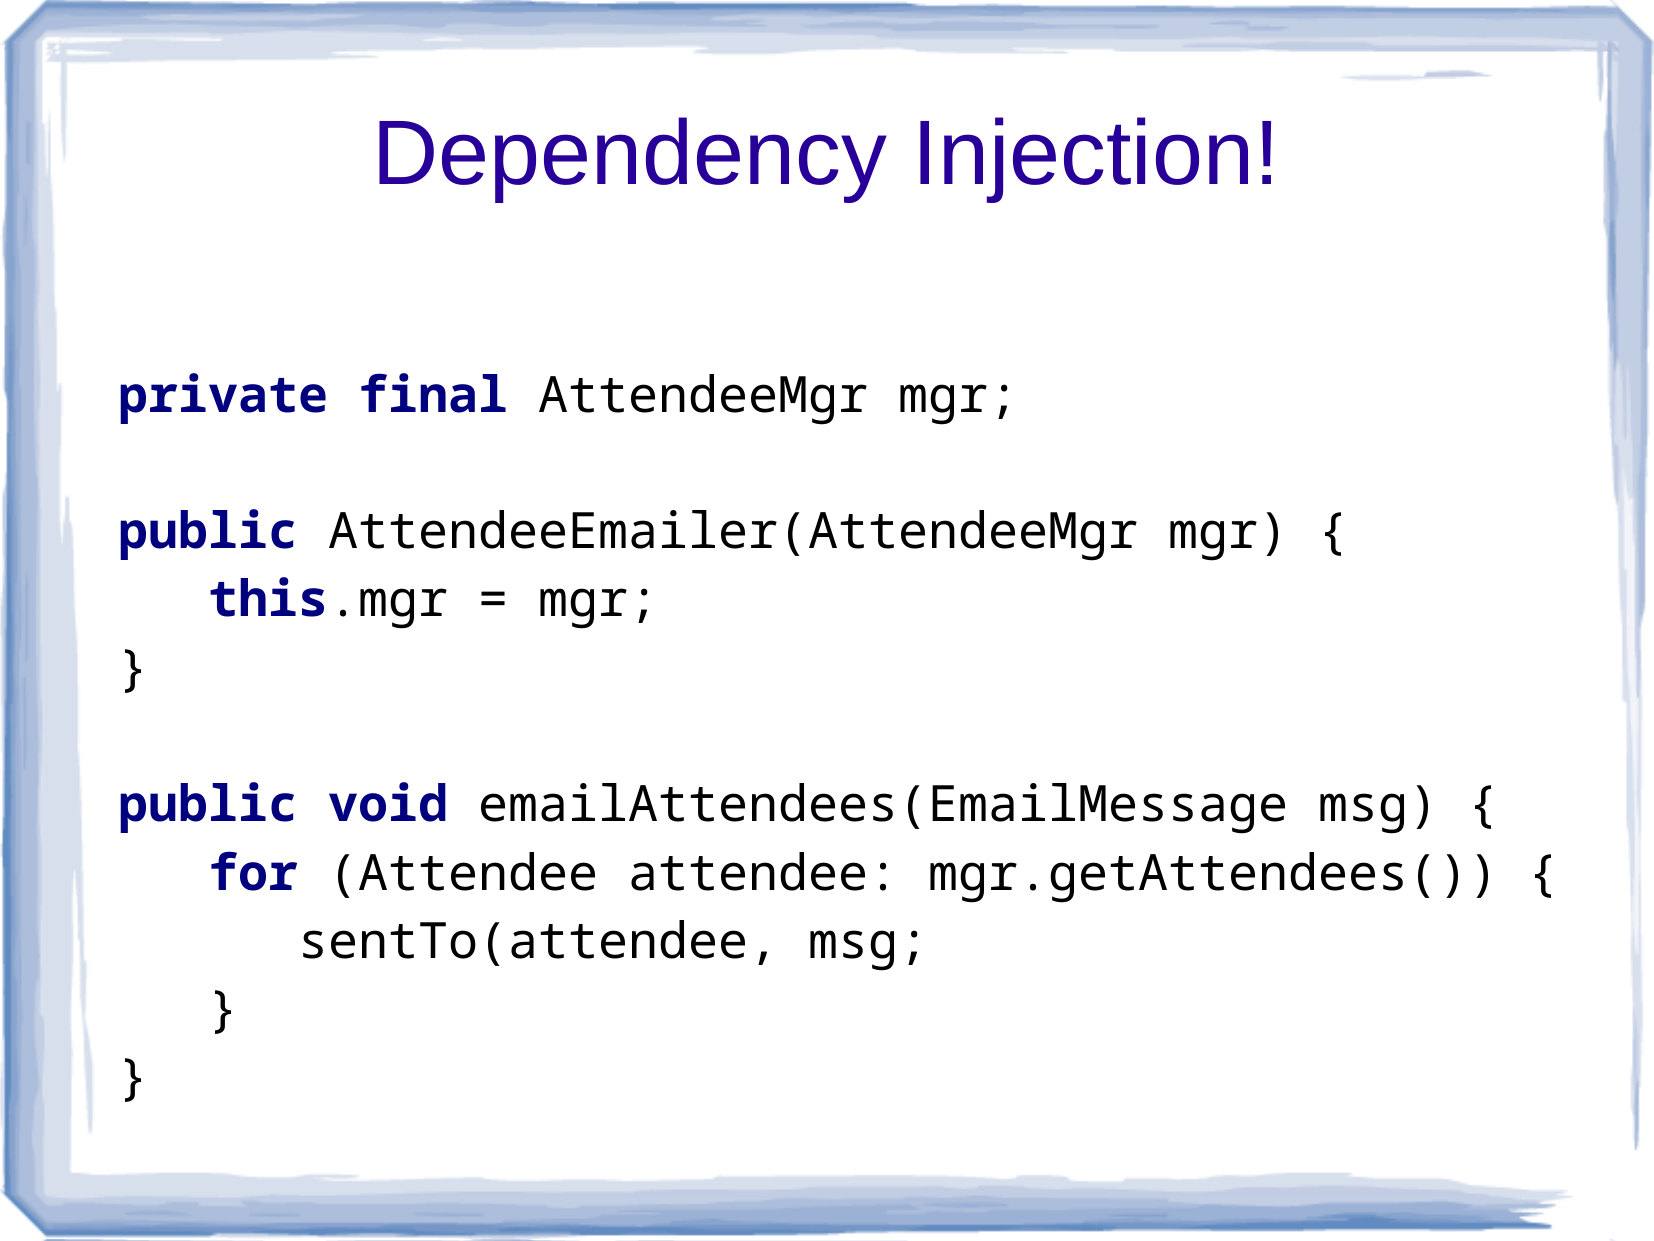

# Dependency Injection!
private final AttendeeMgr mgr;
public AttendeeEmailer(AttendeeMgr mgr) {
 this.mgr = mgr;
}
public void emailAttendees(EmailMessage msg) {
 for (Attendee attendee: mgr.getAttendees()) {
 sentTo(attendee, msg;
 }
}